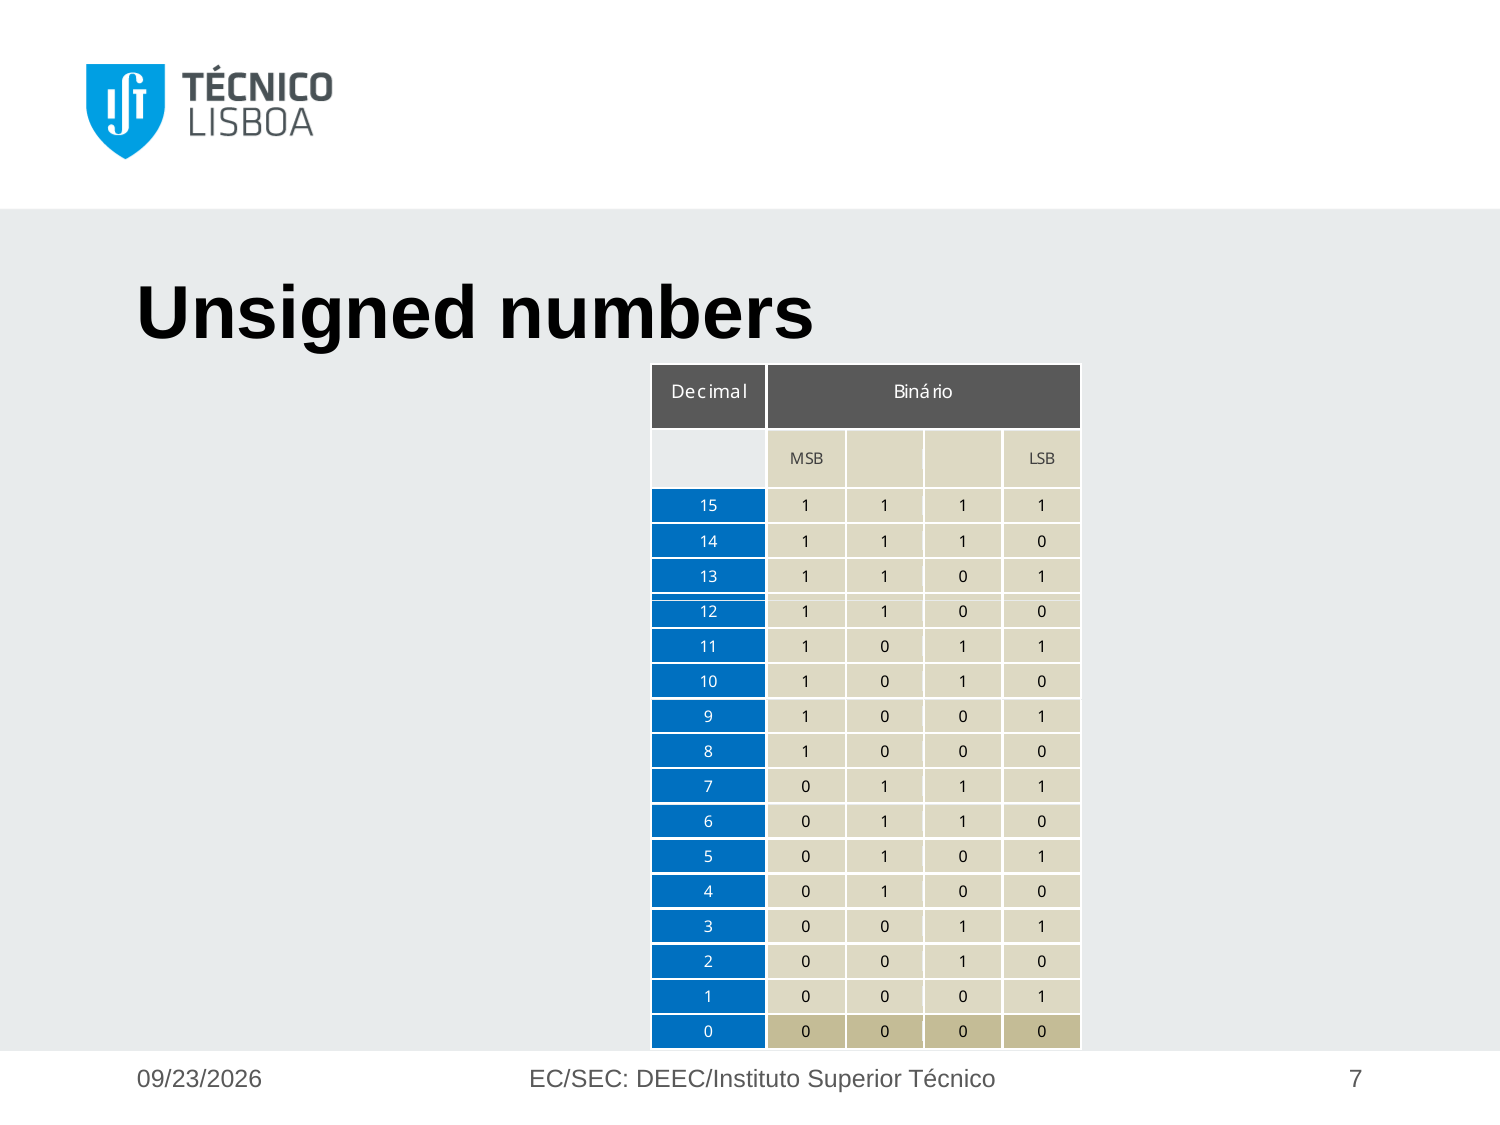

# Unsigned numbers
EC/SEC: DEEC/Instituto Superior Técnico